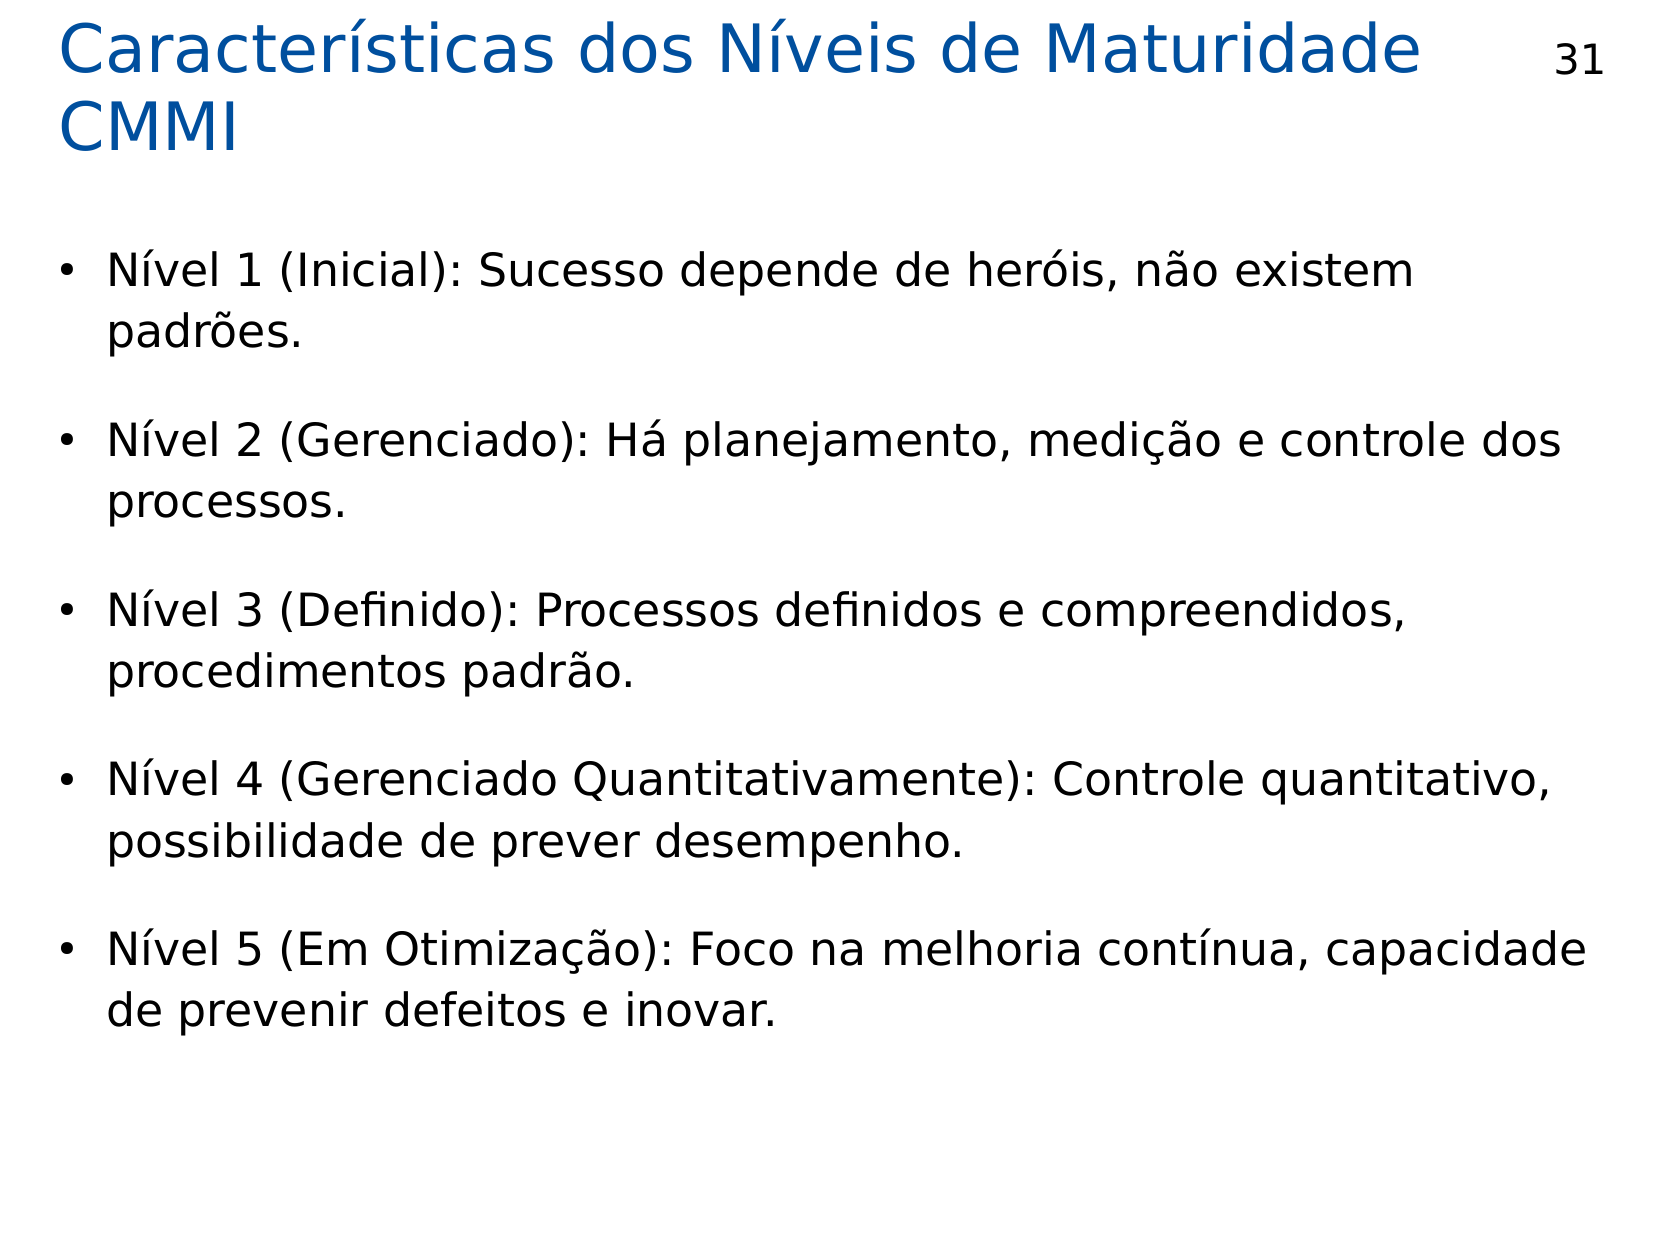

# Características dos Níveis de Maturidade CMMI
31
Nível 1 (Inicial): Sucesso depende de heróis, não existem padrões.
Nível 2 (Gerenciado): Há planejamento, medição e controle dos processos.
Nível 3 (Definido): Processos definidos e compreendidos, procedimentos padrão.
Nível 4 (Gerenciado Quantitativamente): Controle quantitativo, possibilidade de prever desempenho.
Nível 5 (Em Otimização): Foco na melhoria contínua, capacidade de prevenir defeitos e inovar.